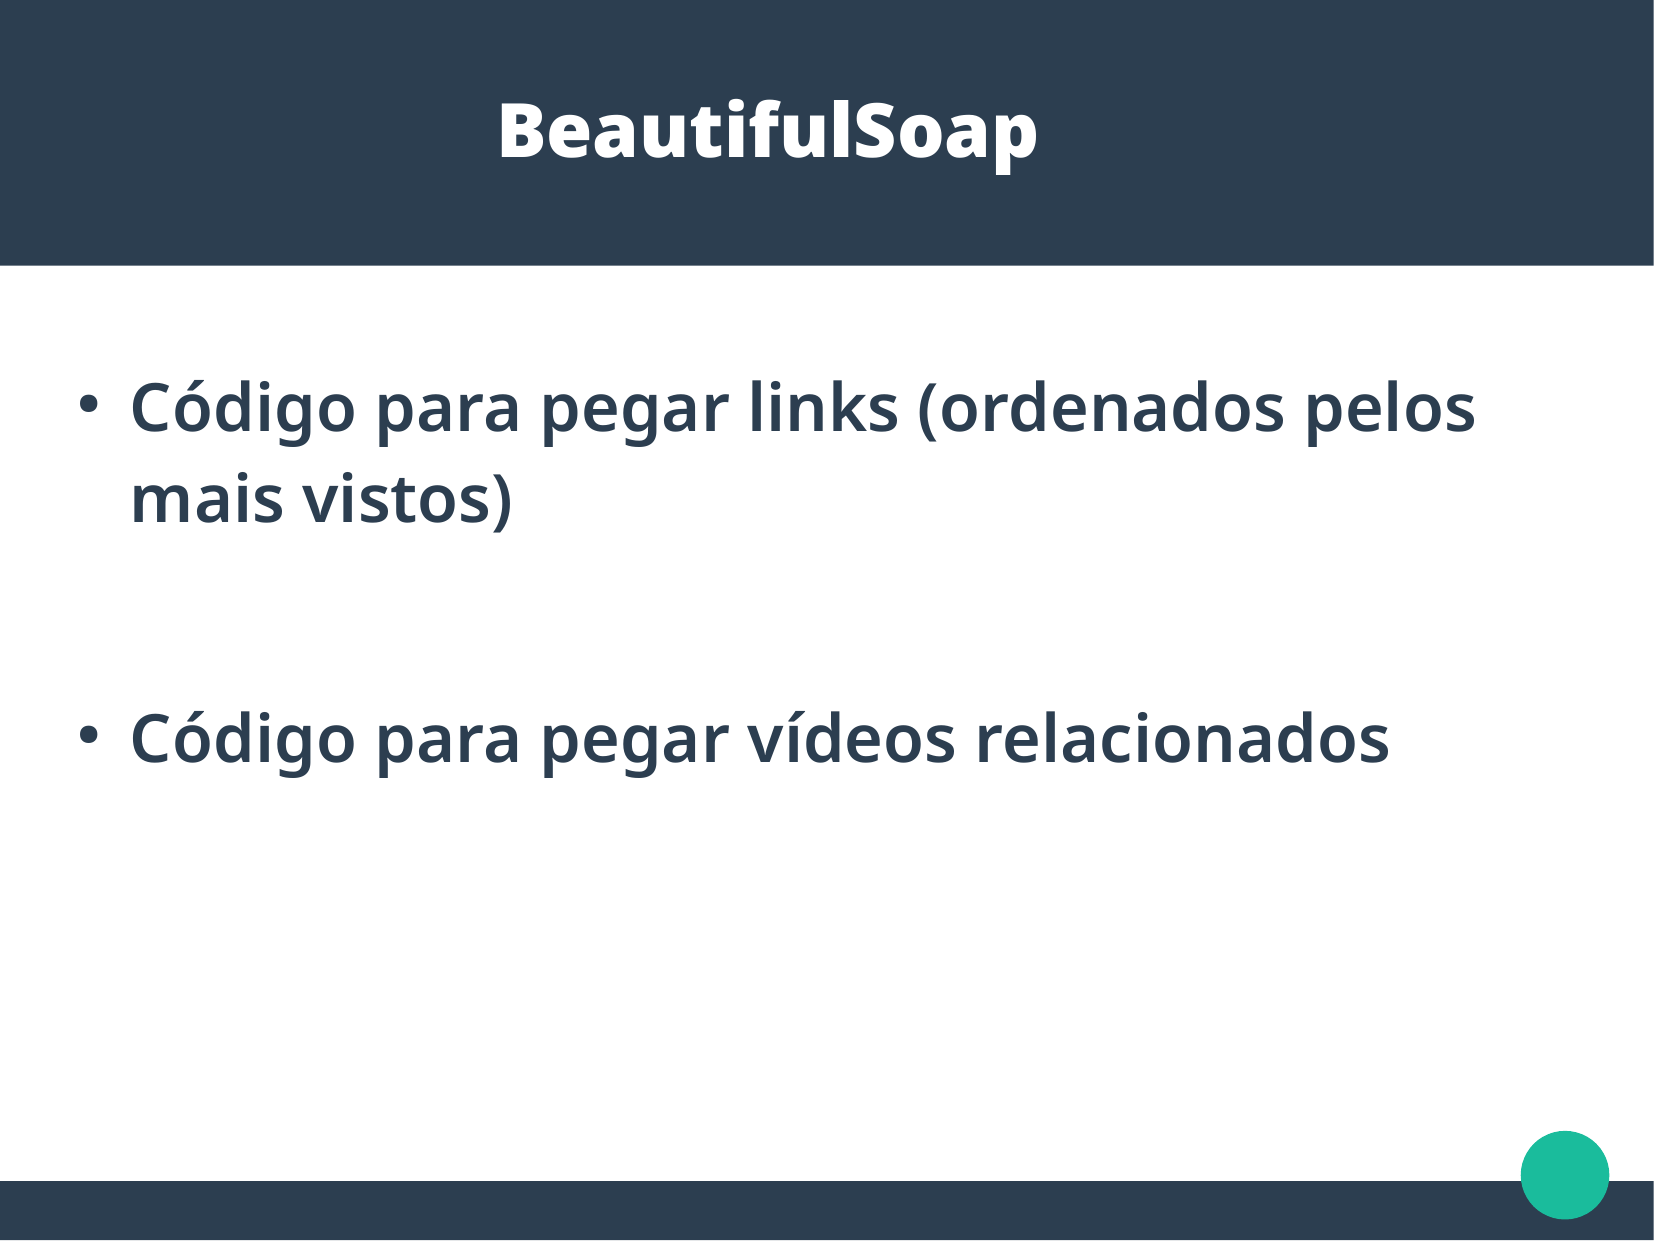

# BeautifulSoap
Código para pegar links (ordenados pelos mais vistos)
Código para pegar vídeos relacionados